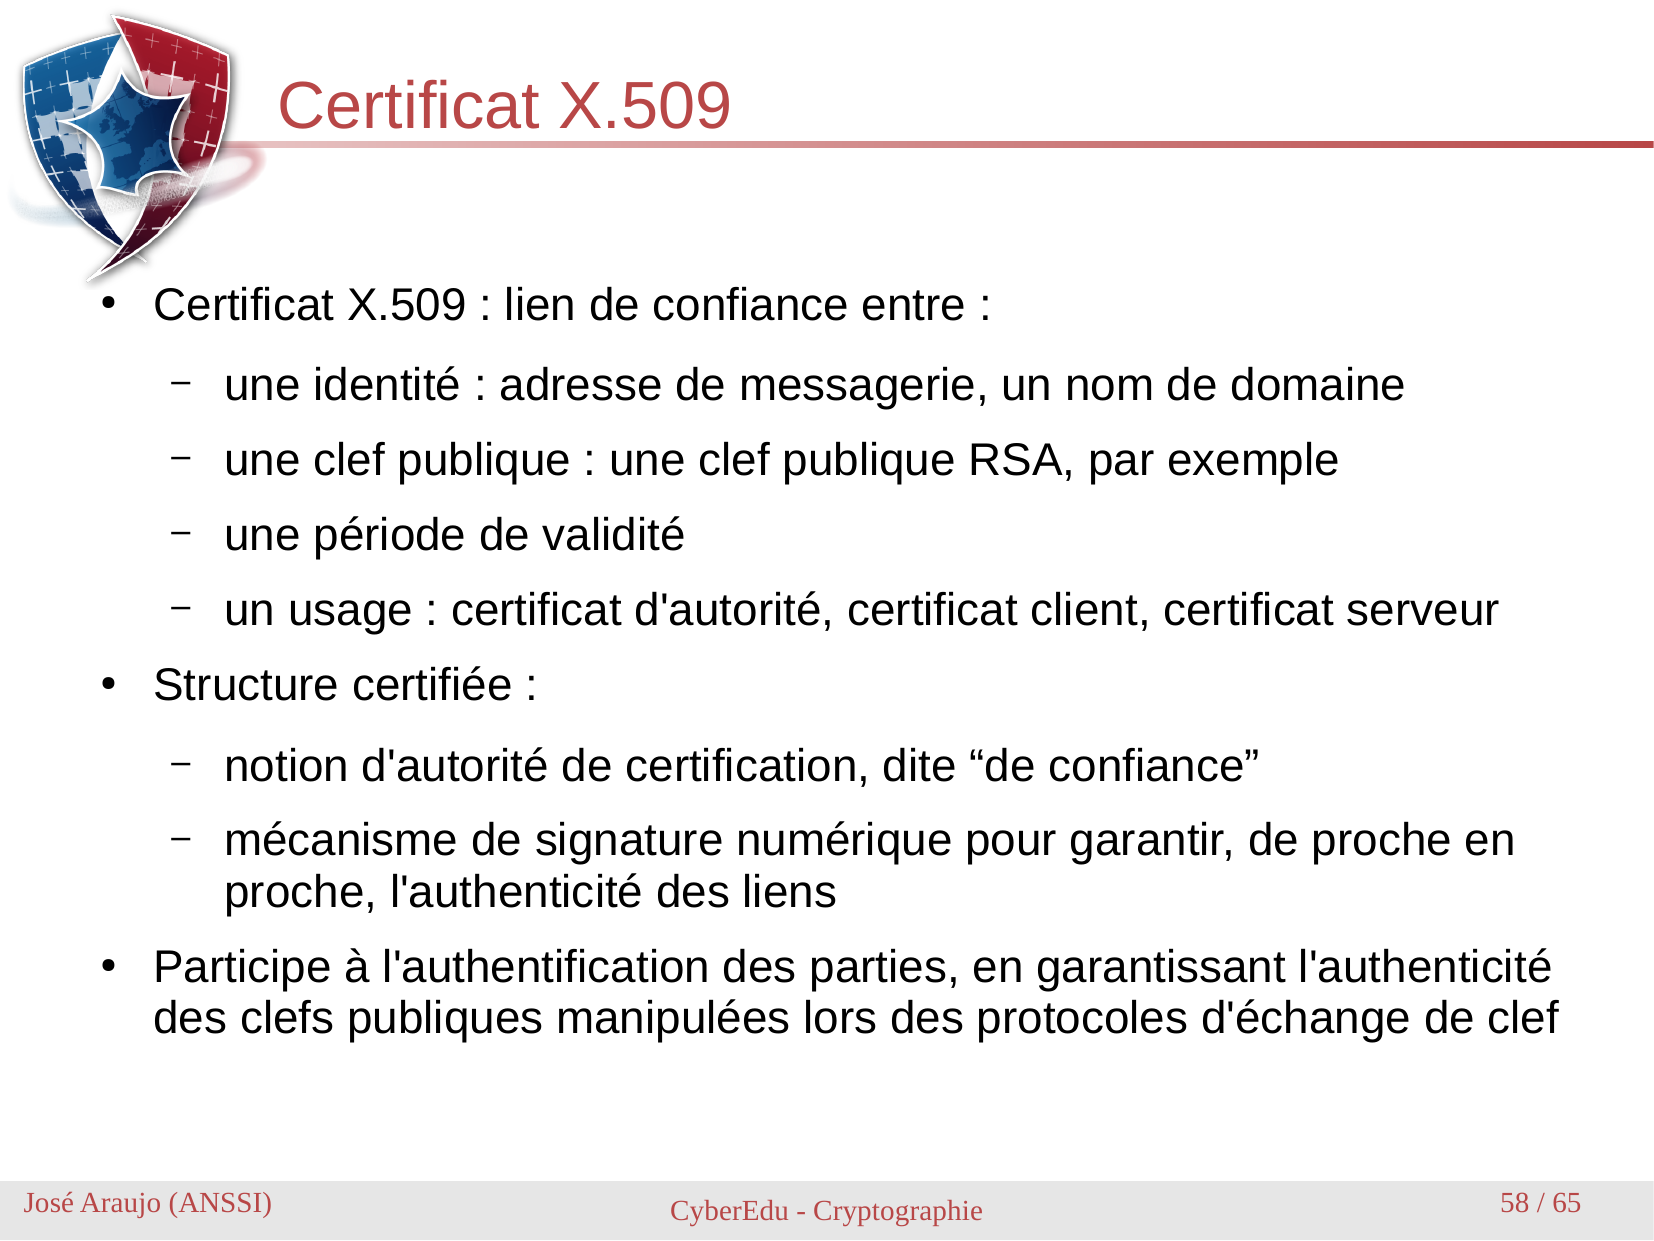

# Certificat X.509
Certificat X.509 : lien de confiance entre :
une identité : adresse de messagerie, un nom de domaine
une clef publique : une clef publique RSA, par exemple
une période de validité
un usage : certificat d'autorité, certificat client, certificat serveur
Structure certifiée :
notion d'autorité de certification, dite “de confiance”
mécanisme de signature numérique pour garantir, de proche en proche, l'authenticité des liens
Participe à l'authentification des parties, en garantissant l'authenticité des clefs publiques manipulées lors des protocoles d'échange de clef